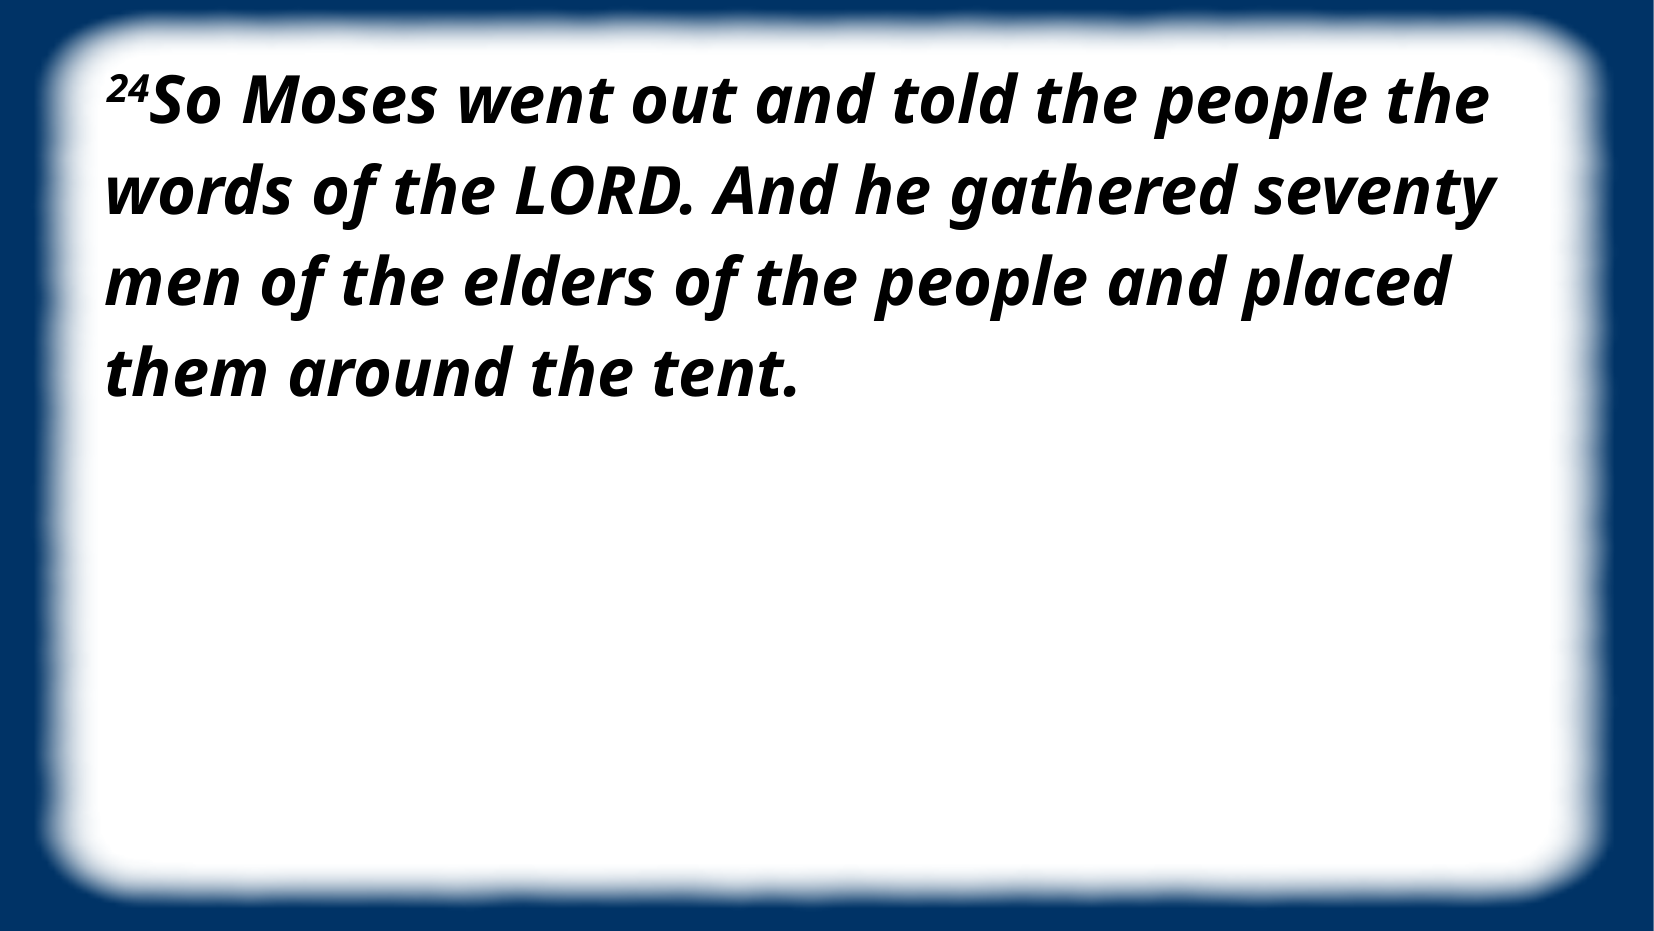

24So Moses went out and told the people the words of the LORD. And he gathered seventy men of the elders of the people and placed them around the tent.